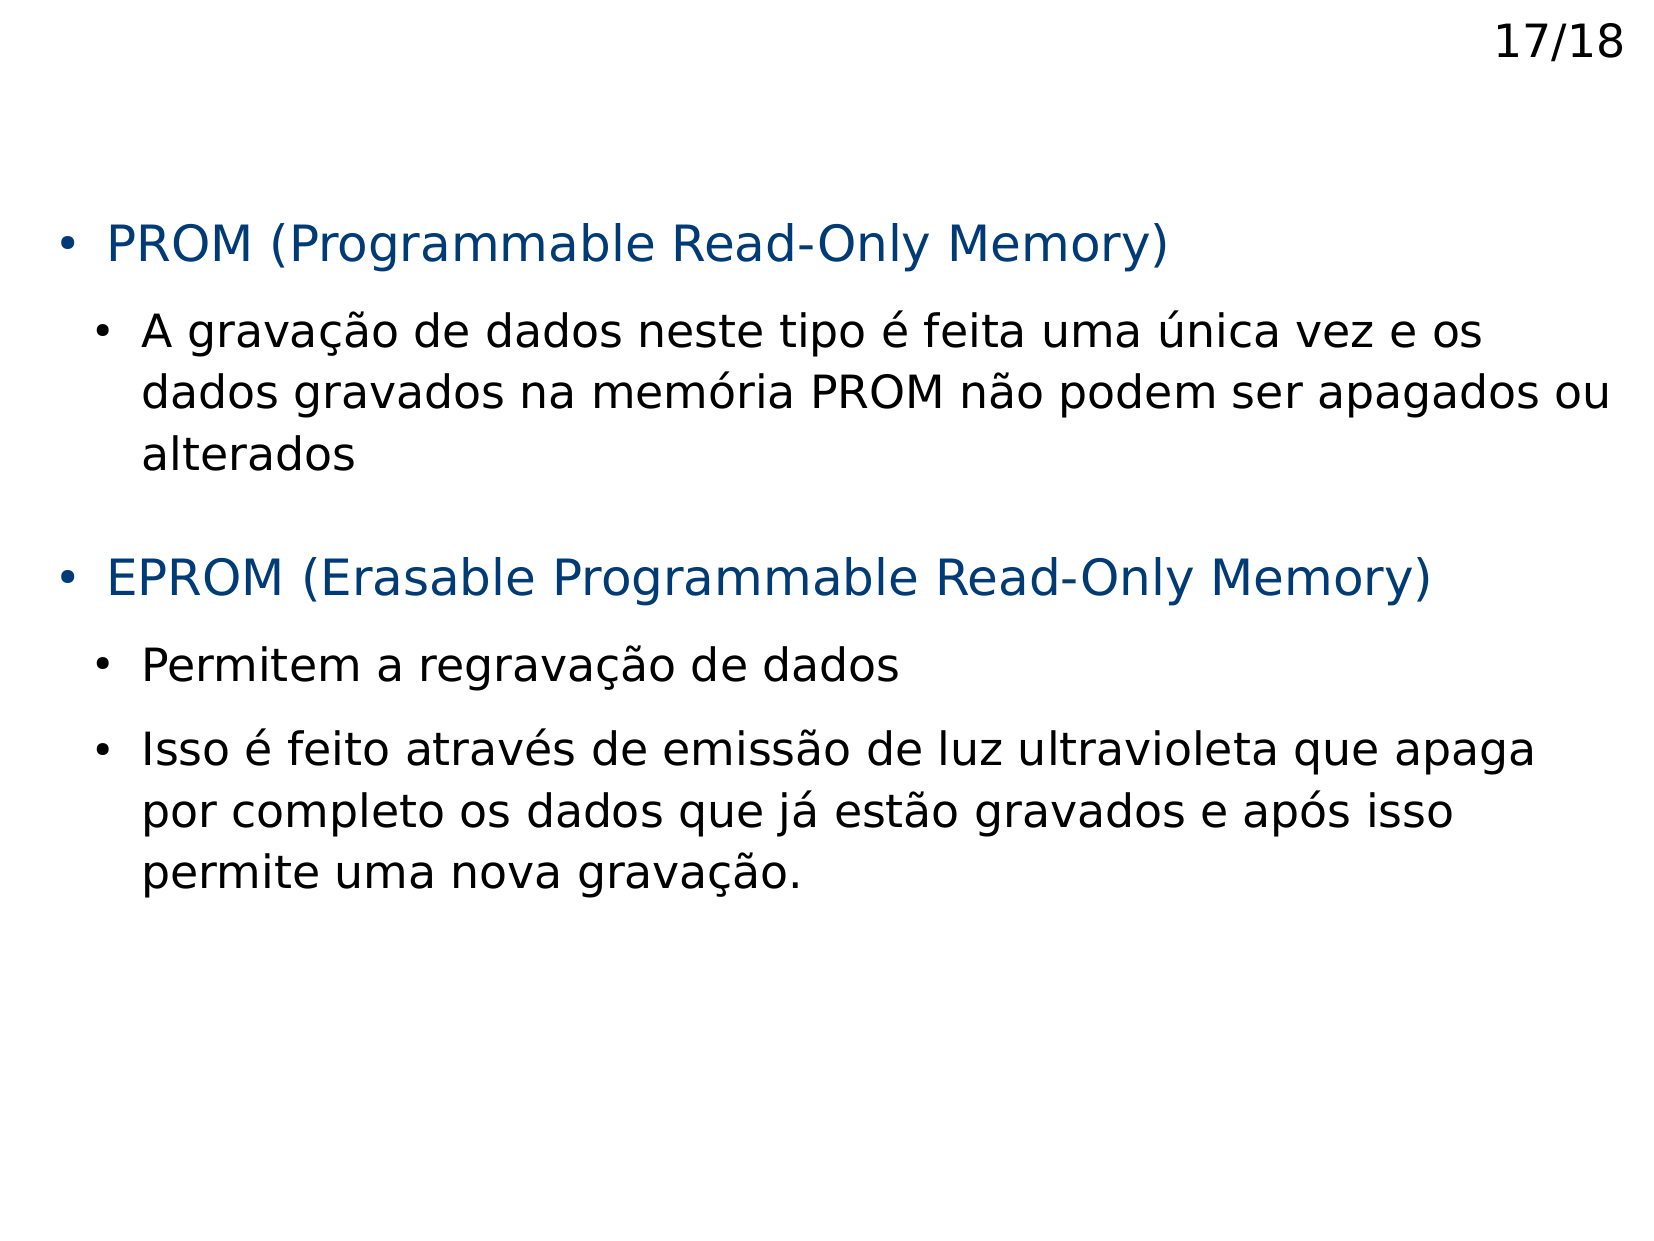

17
#
PROM (Programmable Read-Only Memory)
A gravação de dados neste tipo é feita uma única vez e os dados gravados na memória PROM não podem ser apagados ou alterados
EPROM (Erasable Programmable Read-Only Memory)
Permitem a regravação de dados
Isso é feito através de emissão de luz ultravioleta que apaga por completo os dados que já estão gravados e após isso permite uma nova gravação.